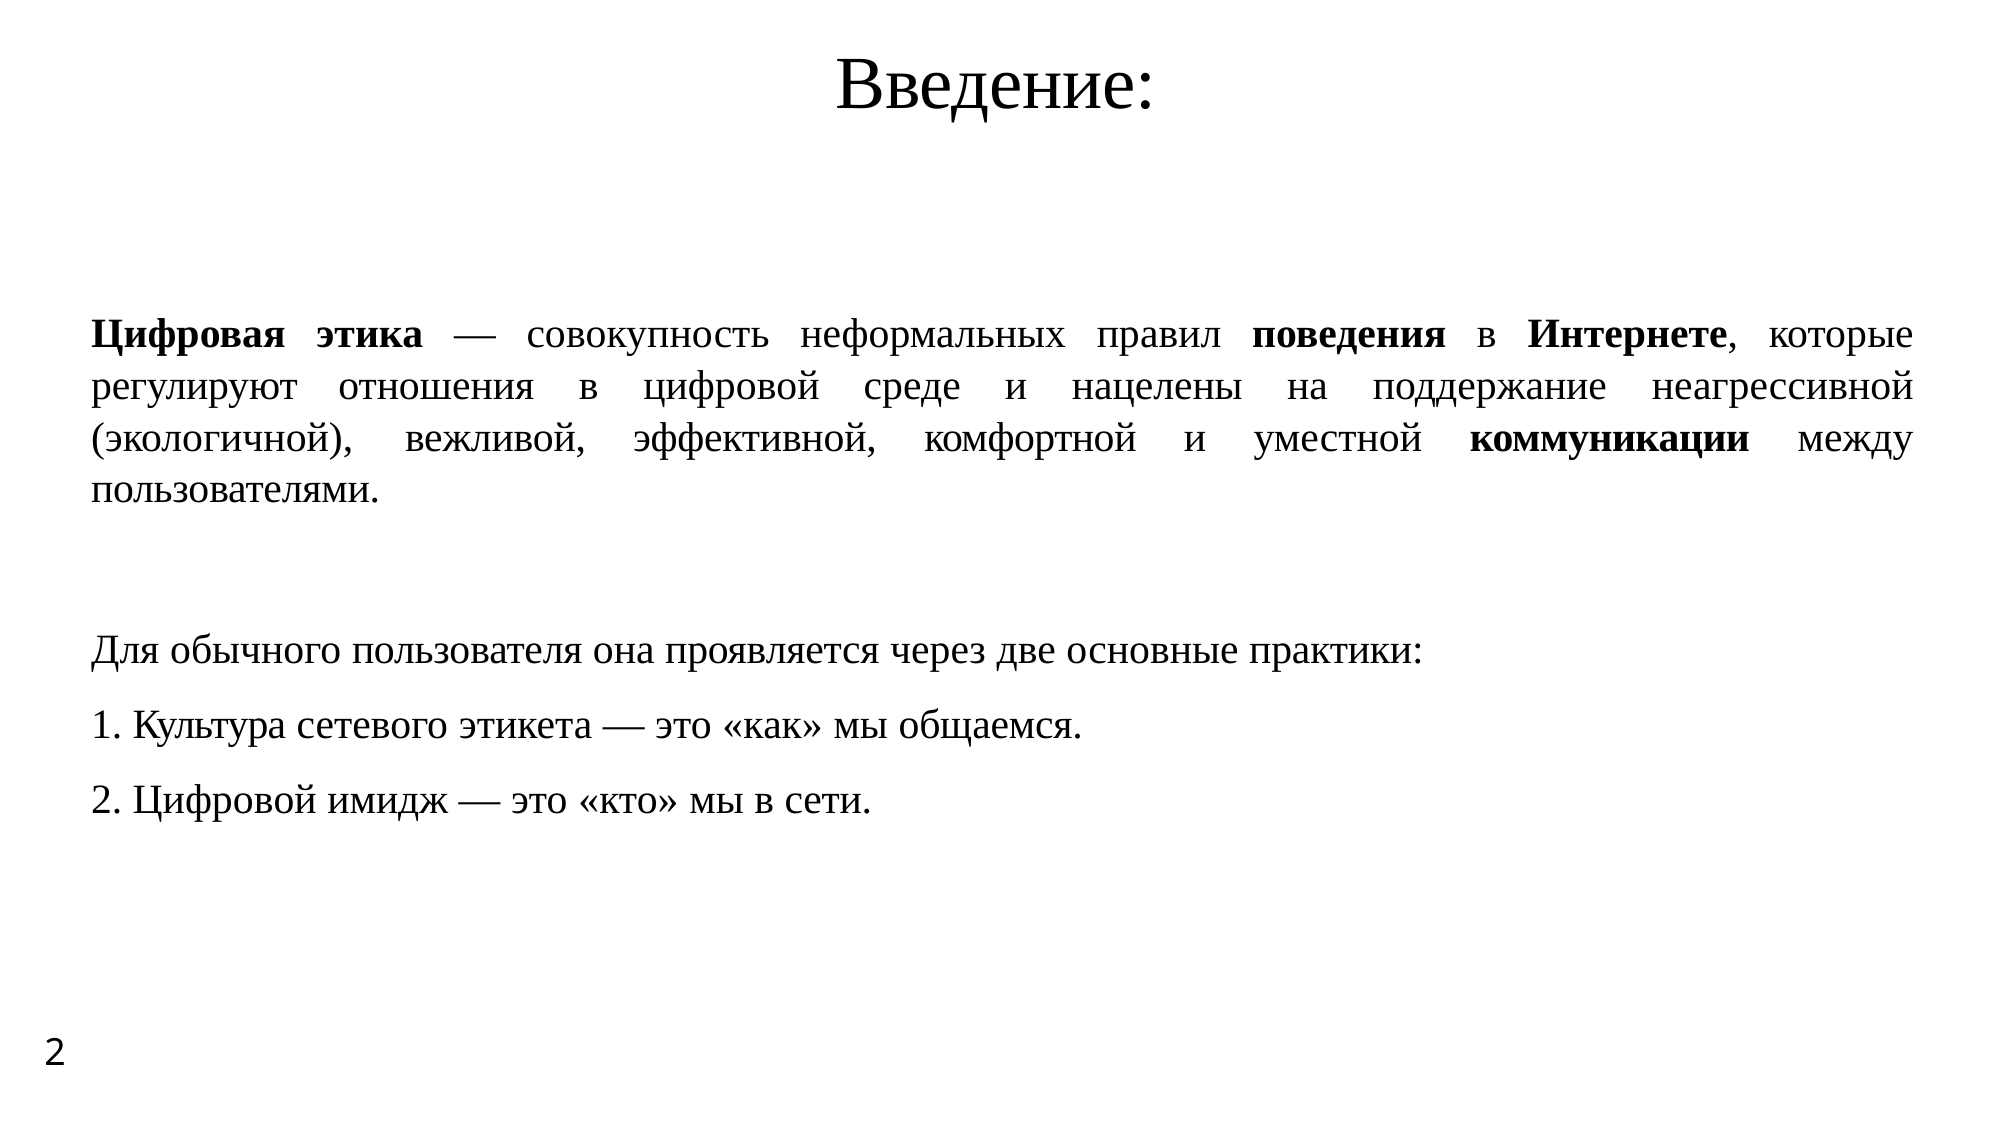

# Введение:
Цифровая этика — совокупность неформальных правил поведения в Интернете, которые регулируют отношения в цифровой среде и нацелены на поддержание неагрессивной (экологичной), вежливой, эффективной, комфортной и уместной коммуникации между пользователями.
Для обычного пользователя она проявляется через две основные практики:
Культура сетевого этикета — это «как» мы общаемся.
Цифровой имидж — это «кто» мы в сети.
2